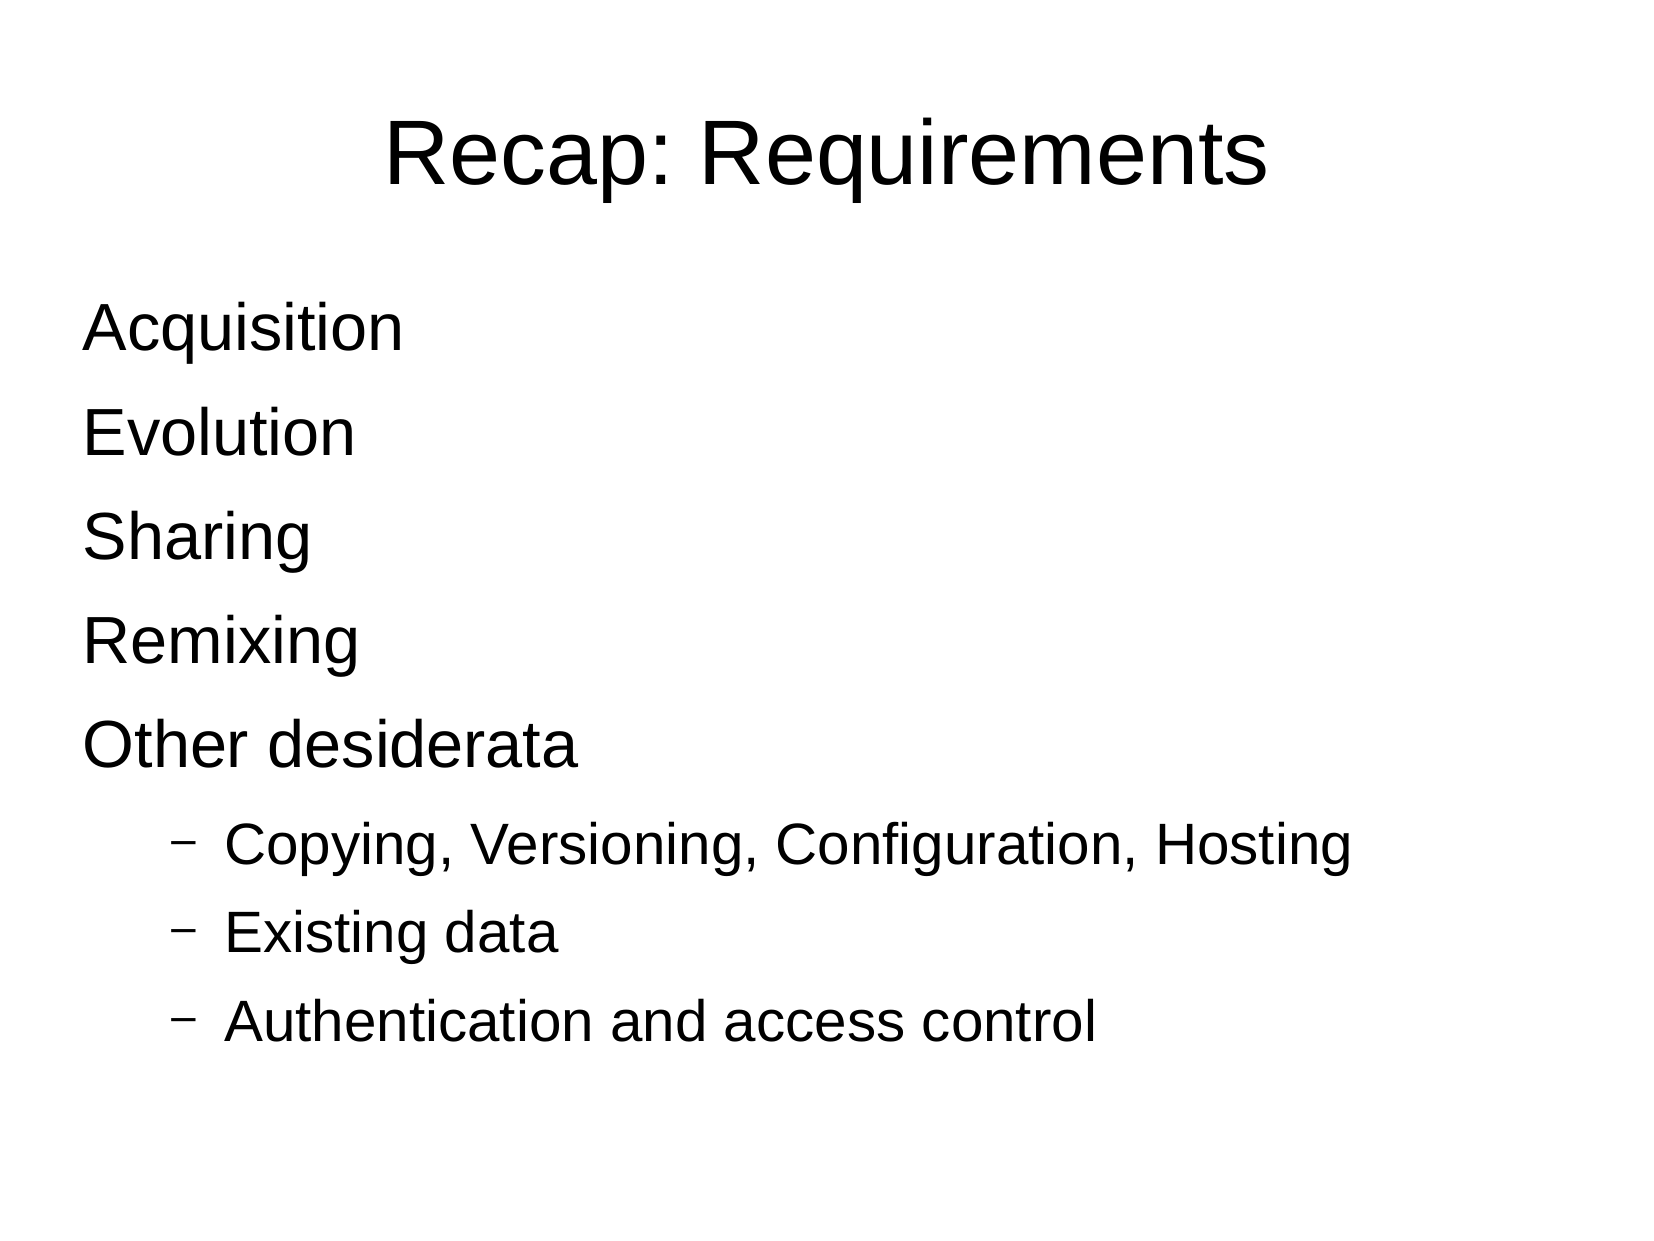

# Recap: Requirements
Acquisition
Evolution
Sharing
Remixing
Other desiderata
Copying, Versioning, Configuration, Hosting
Existing data
Authentication and access control